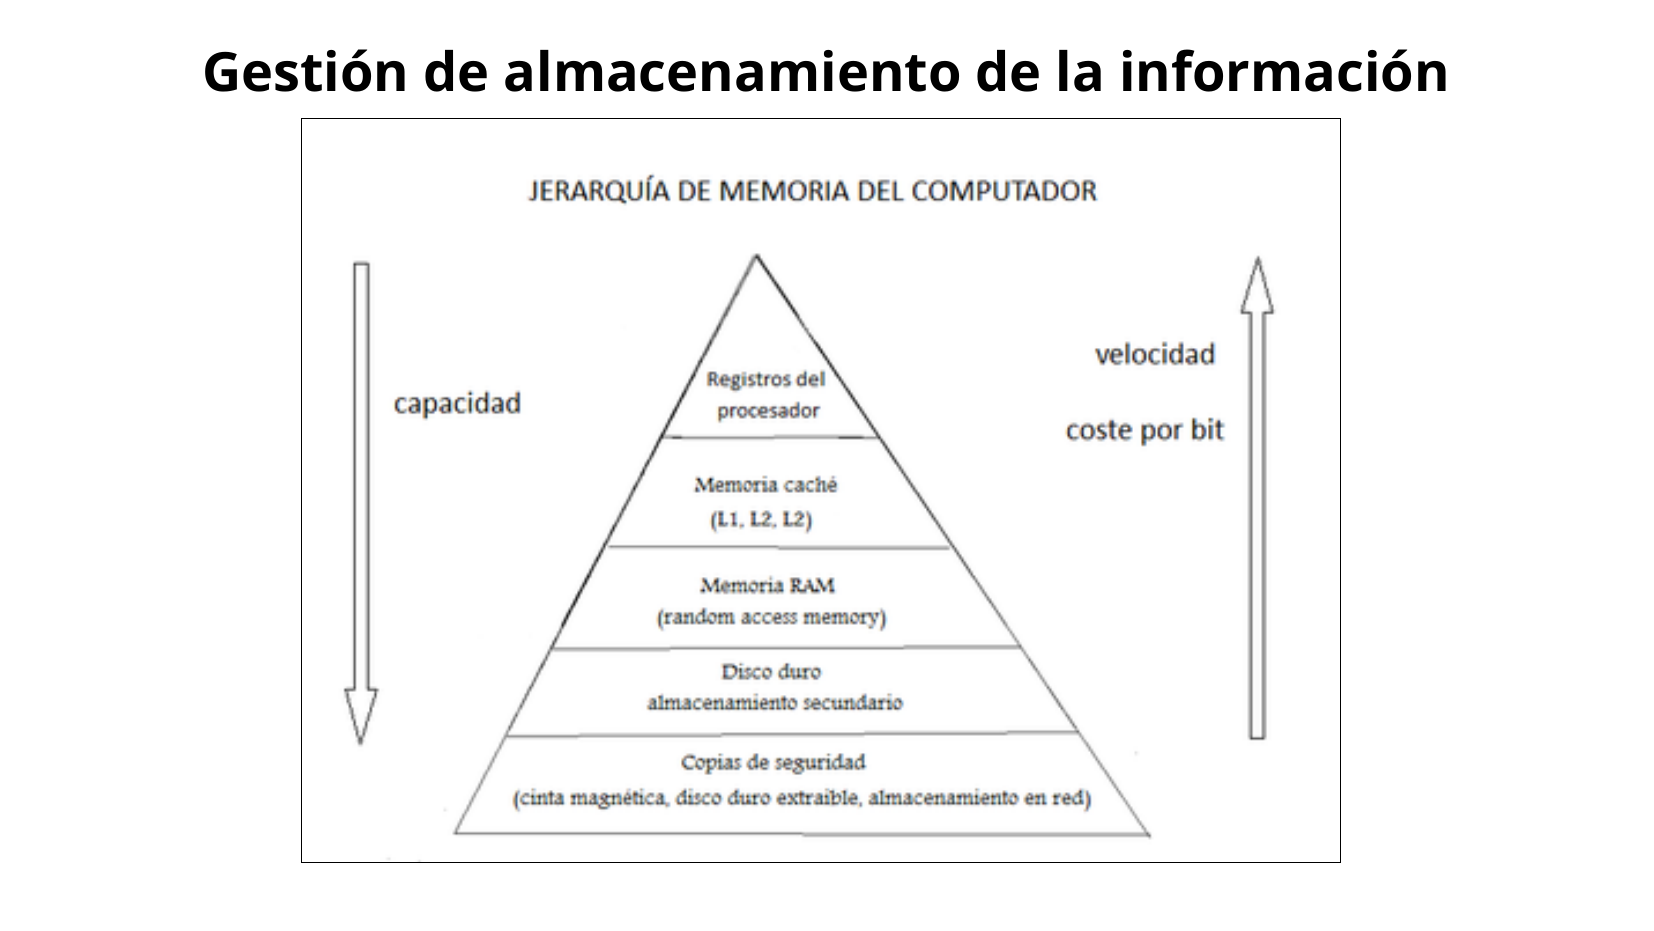

# Gestión de almacenamiento de la información